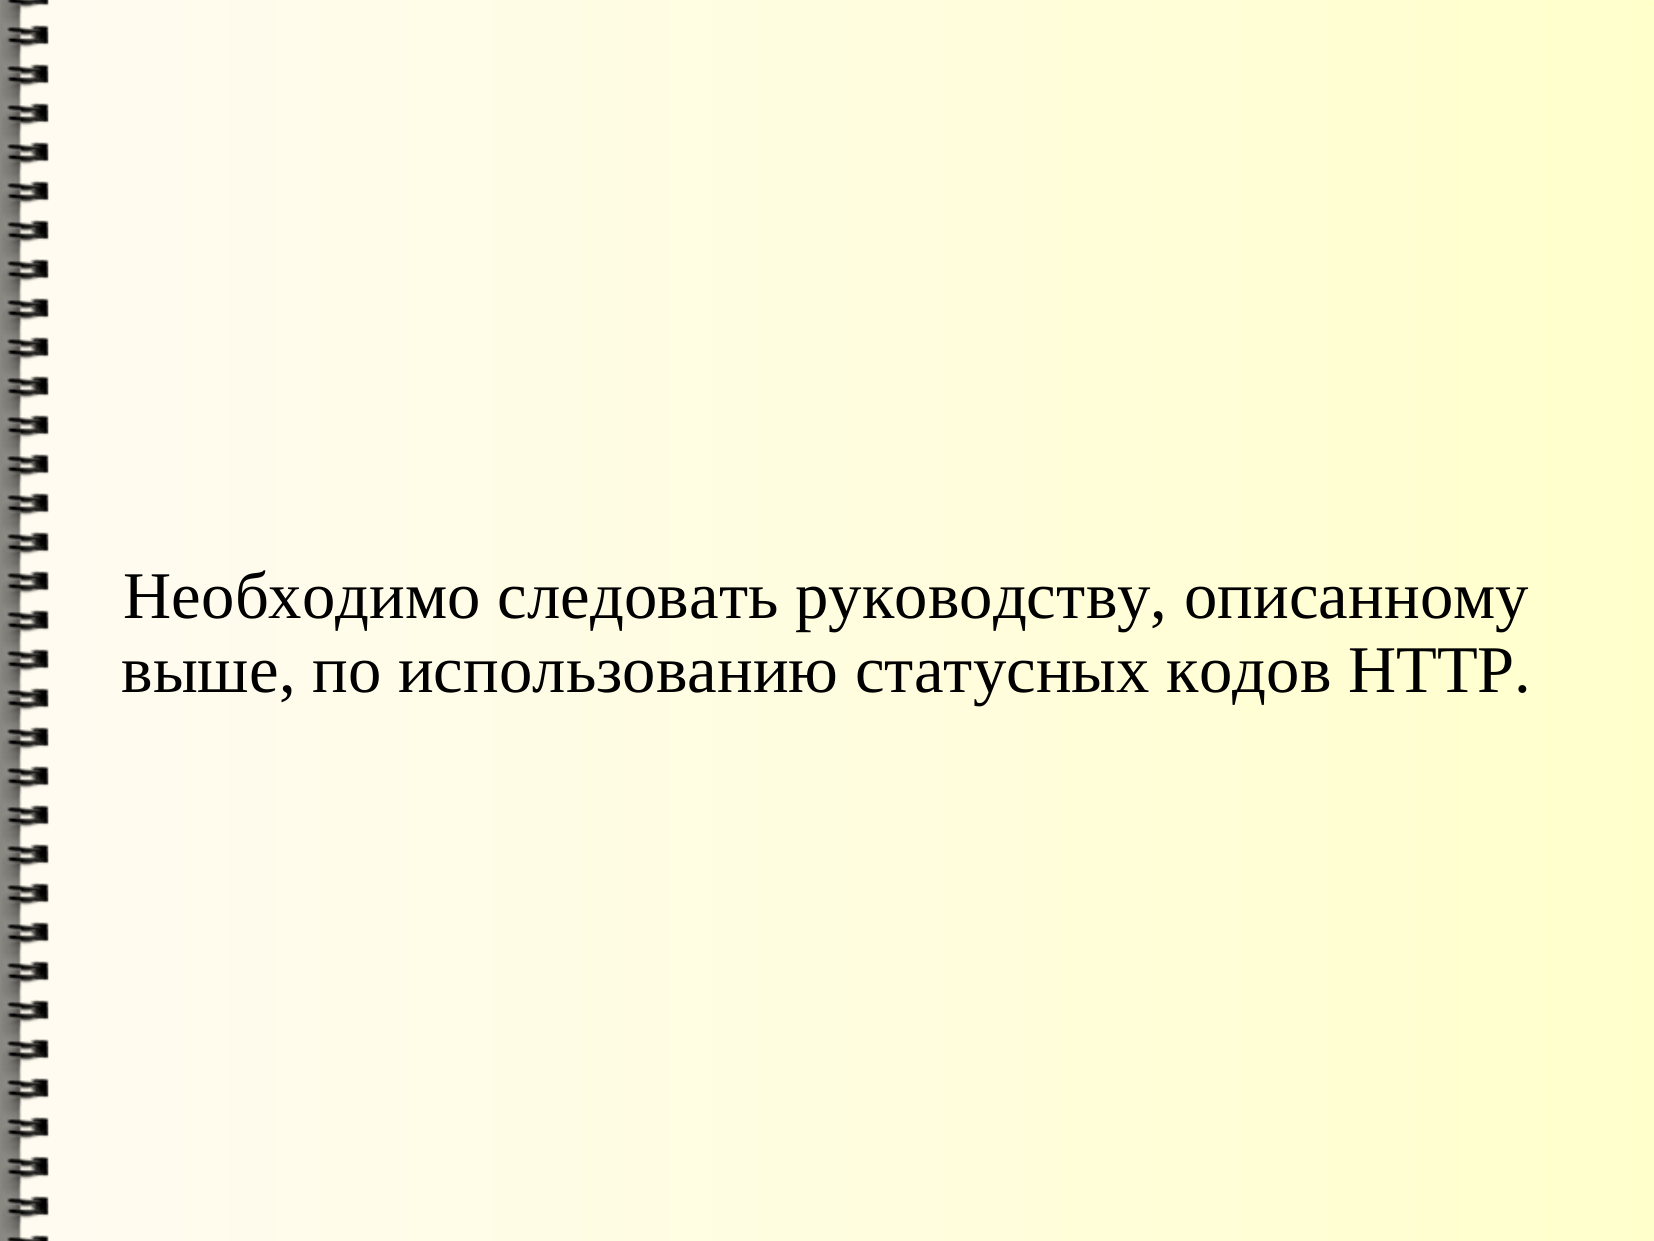

# Необходимо следовать руководству, описанному выше, по использованию статусных кодов HTTP.